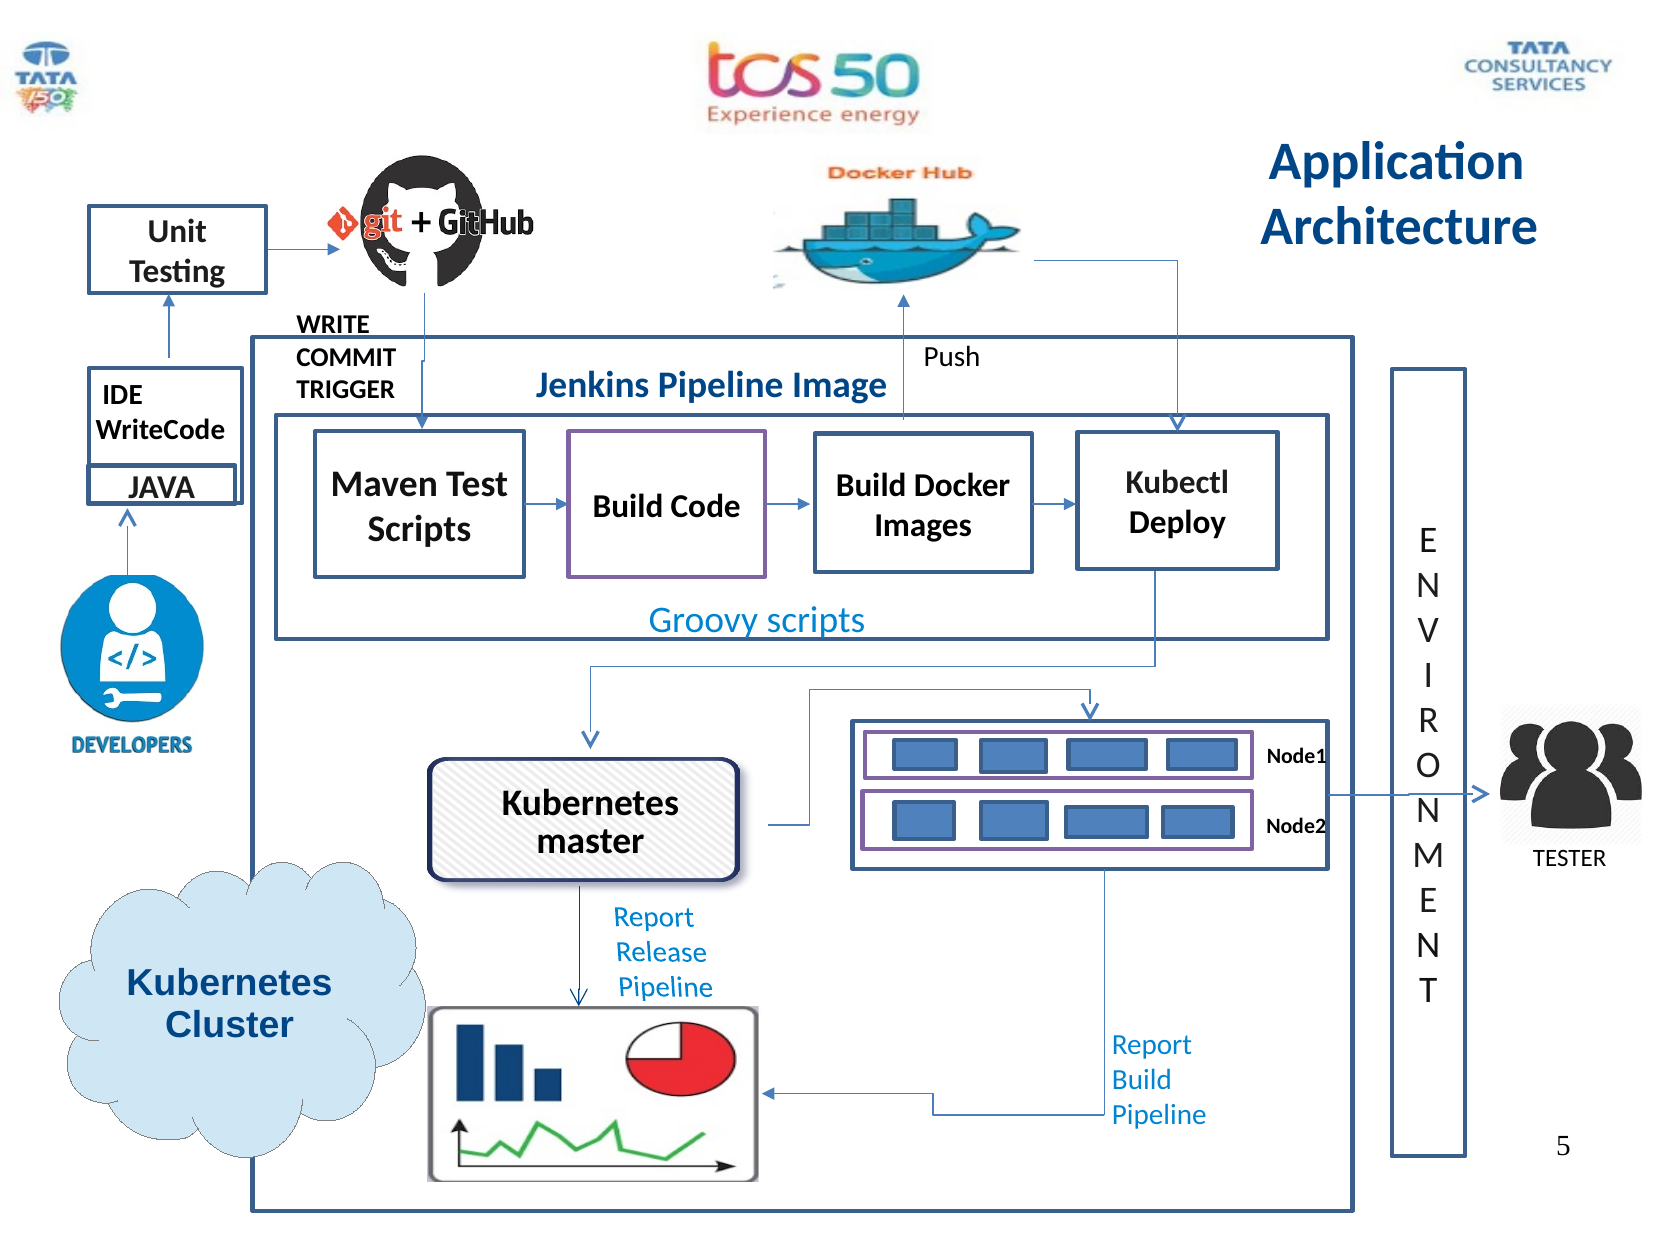

Application Architecture
Unit Testing
WRITE COMMIT
TRIGGER
Push
Jenkins Pipeline Image
 IDE WriteCode
E
NV
I
RONME
N
T
Maven Test
Scripts
Build Code
Kubectl Deploy
Build Docker Images
JAVA
Groovy scripts
Node1
Kubernetes
master
Node2
TESTER
Kubernetes Cluster
Report
Release
Pipeline
Report Build Pipeline
5